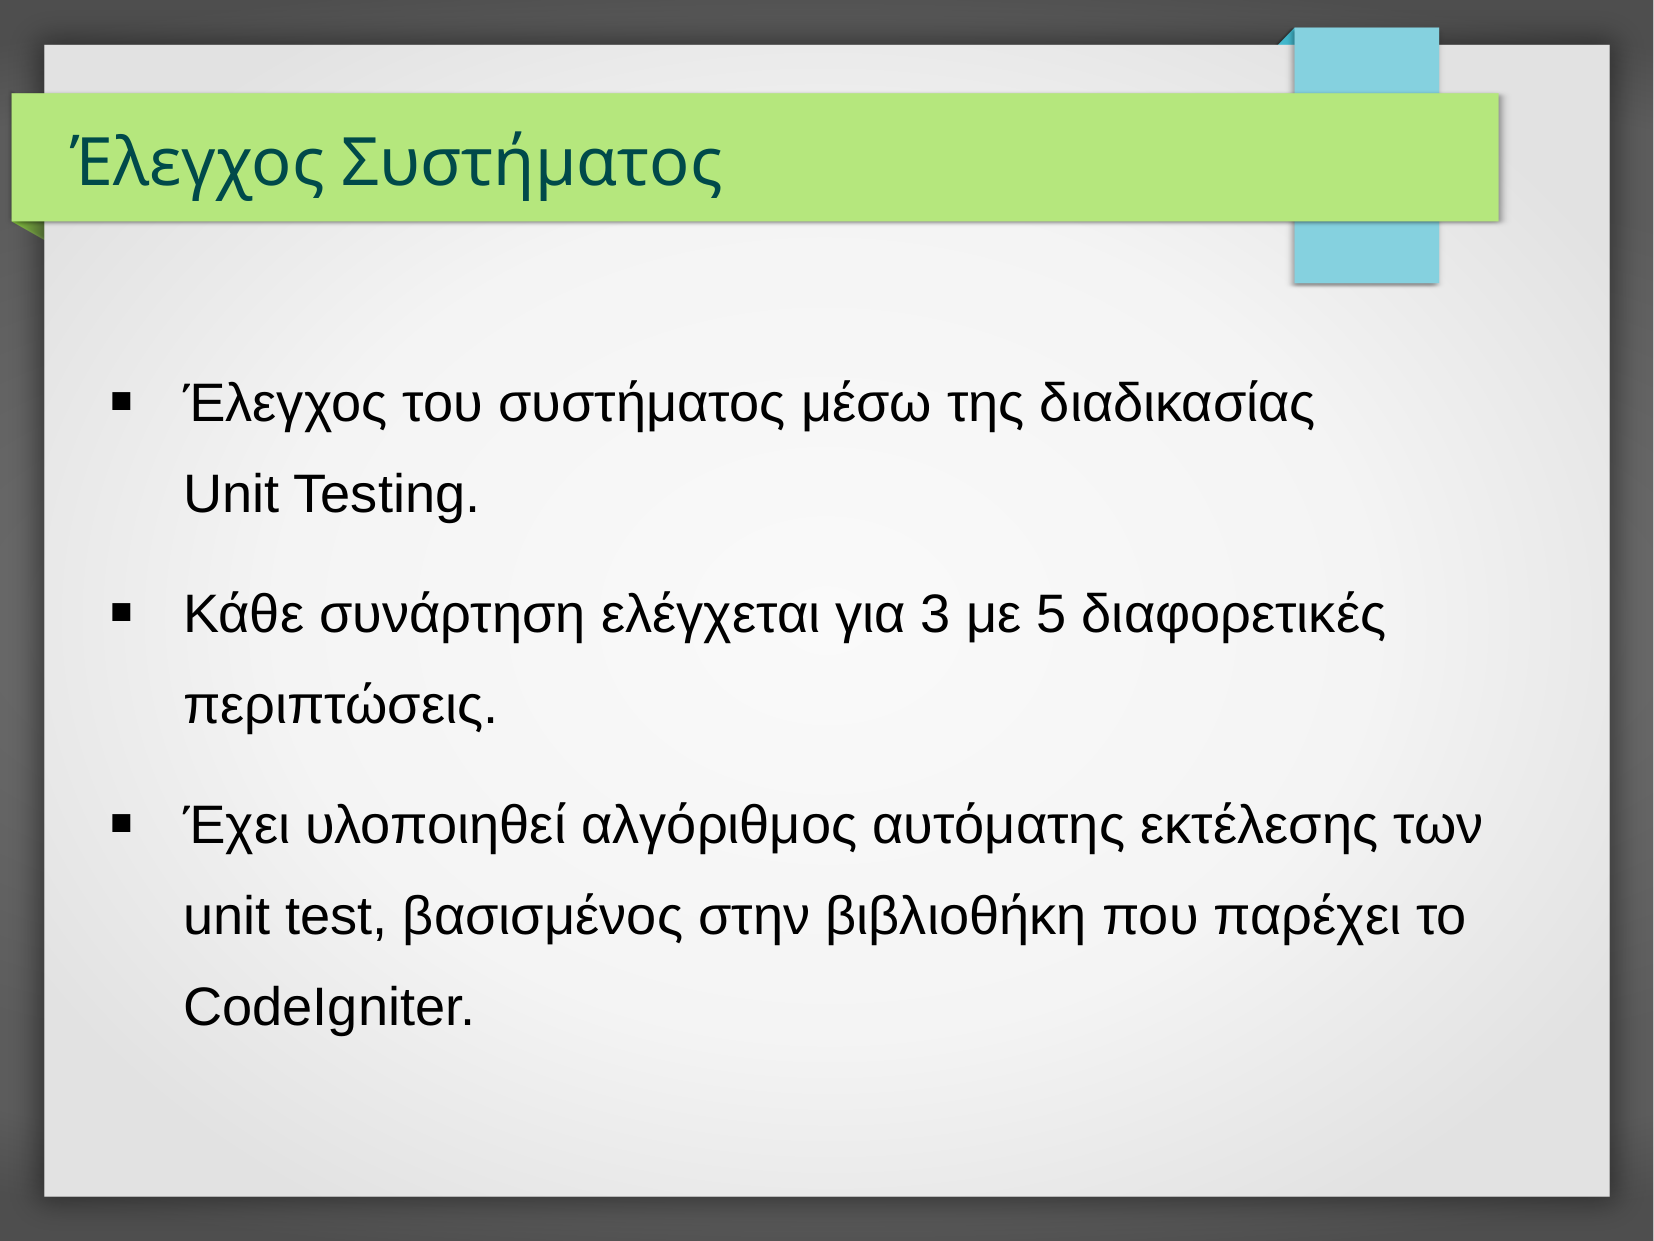

# Έλεγχος Συστήματος
Έλεγχος του συστήματος μέσω της διαδικασίας
Unit Testing.
Κάθε συνάρτηση ελέγχεται για 3 με 5 διαφορετικές περιπτώσεις.
Έχει υλοποιηθεί αλγόριθμος αυτόματης εκτέλεσης των unit test, βασισμένος στην βιβλιοθήκη που παρέχει το CodeIgniter.